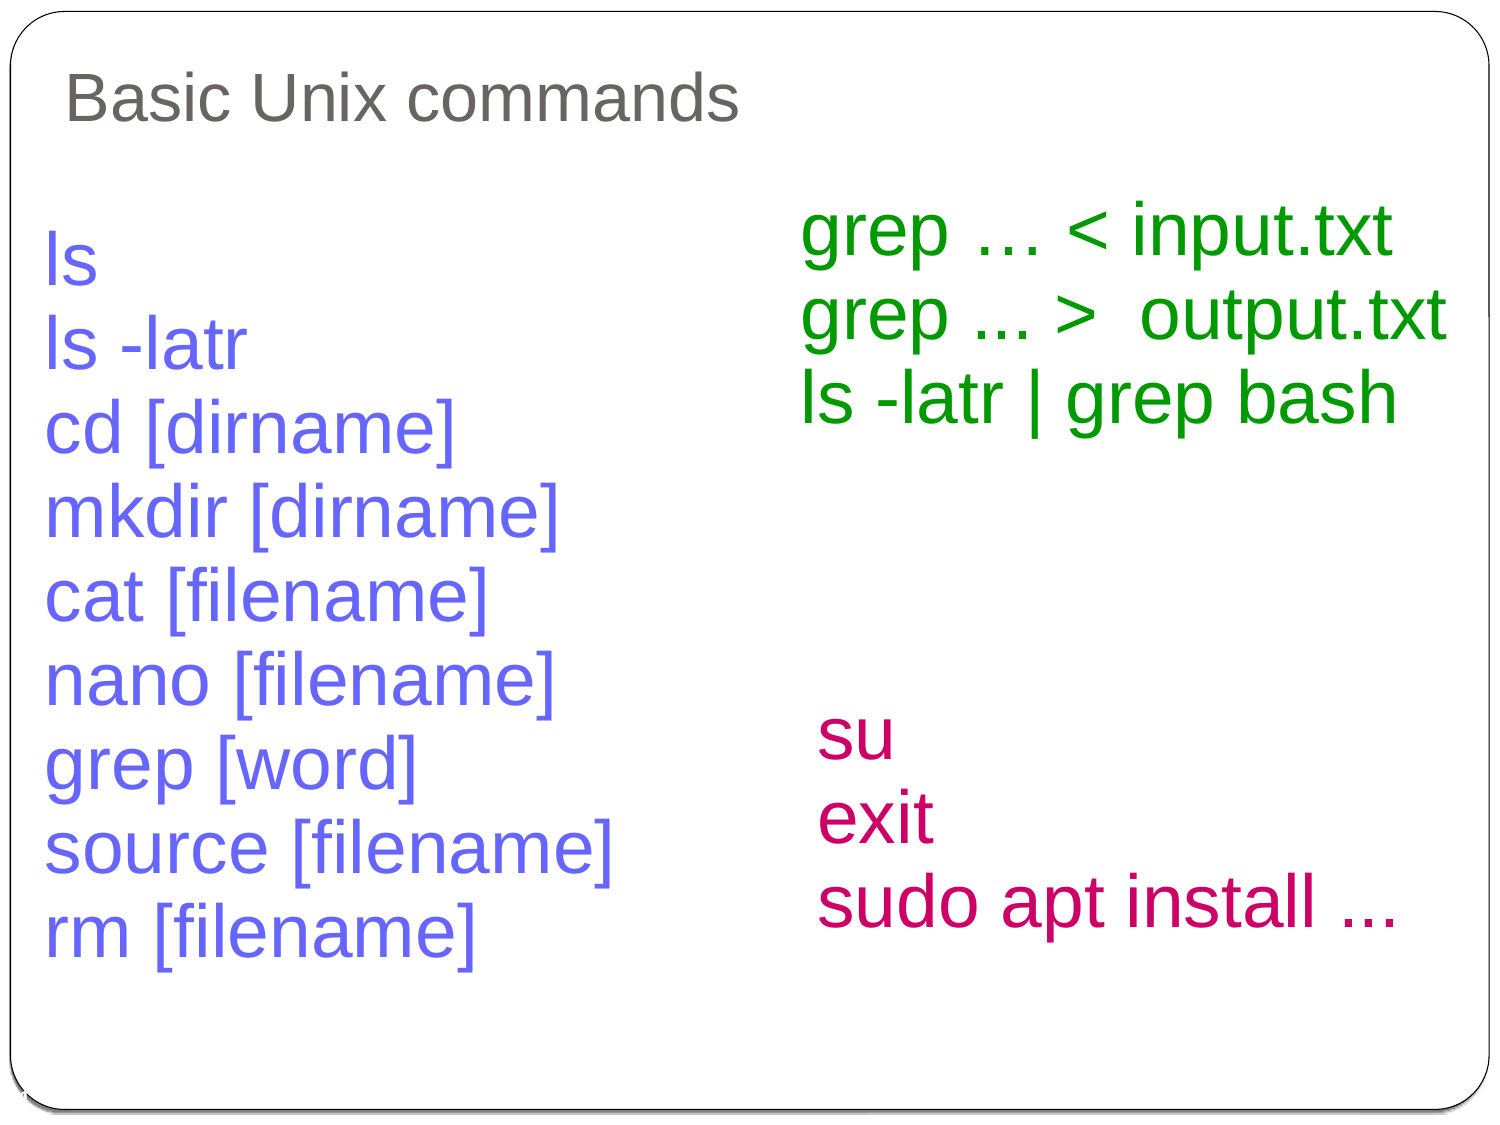

# Basic Unix commands
 grep … < input.txt
 grep ... > output.txt
 ls -latr | grep bash
su
exit
sudo apt install ...
ls
ls -latr
cd [dirname]
mkdir [dirname]
cat [filename]
nano [filename]
grep [word]
source [filename]
rm [filename]